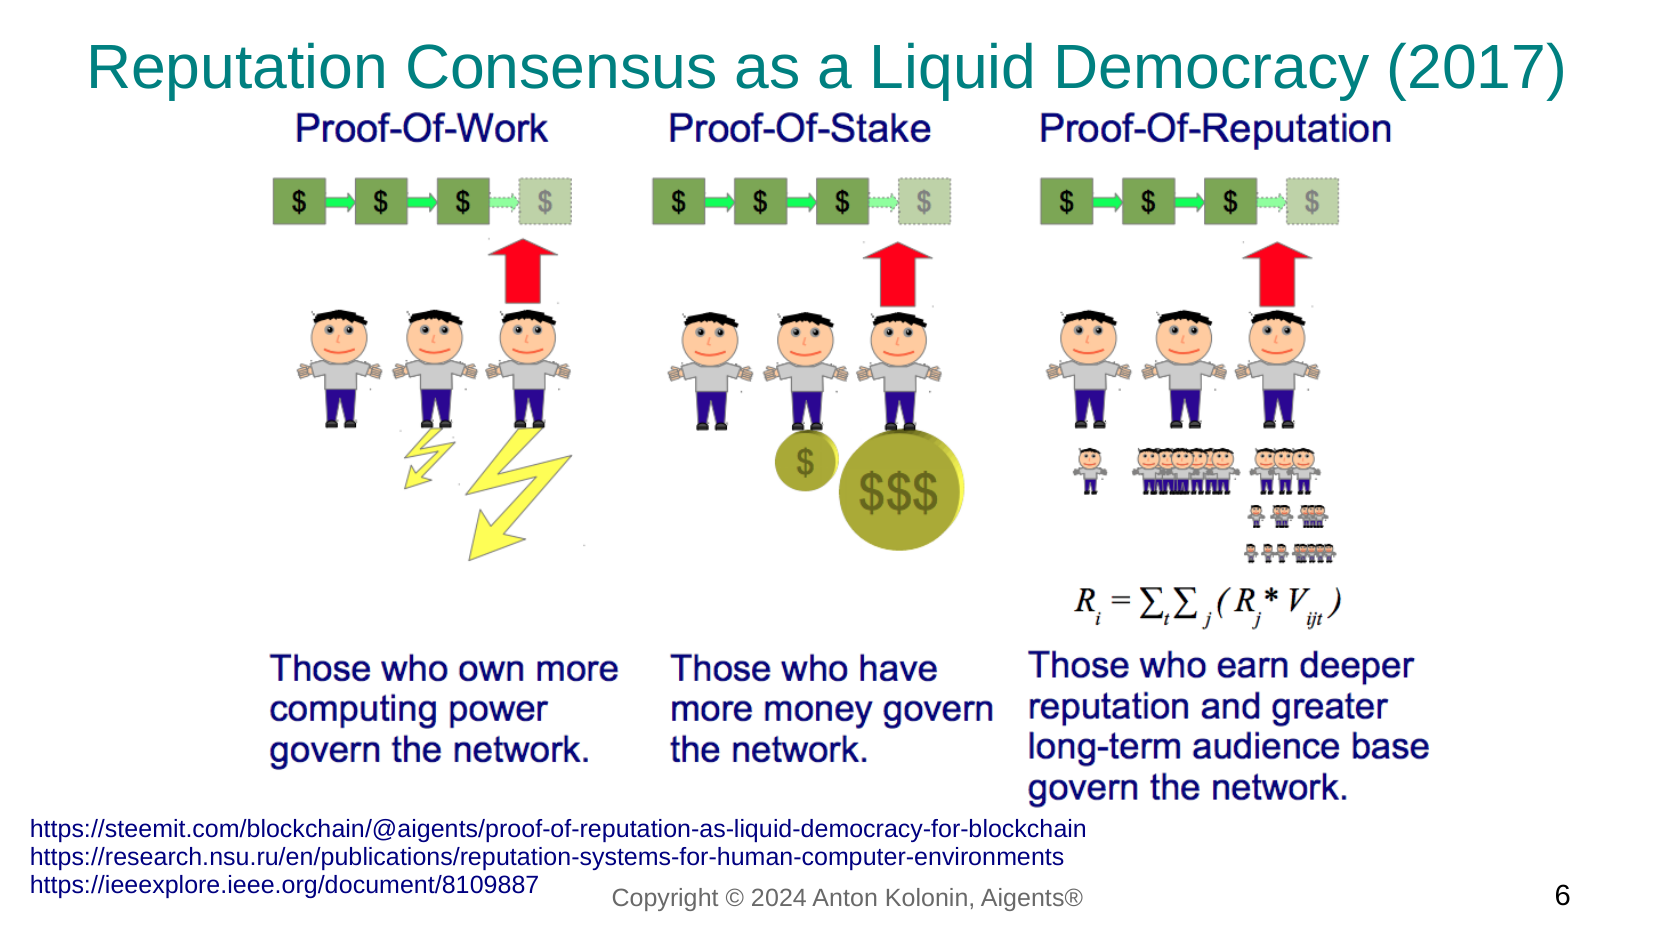

Reputation Consensus as a Liquid Democracy (2017)
https://steemit.com/blockchain/@aigents/proof-of-reputation-as-liquid-democracy-for-blockchain
https://research.nsu.ru/en/publications/reputation-systems-for-human-computer-environments
https://ieeexplore.ieee.org/document/8109887
Copyright © 2024 Anton Kolonin, Aigents®
6